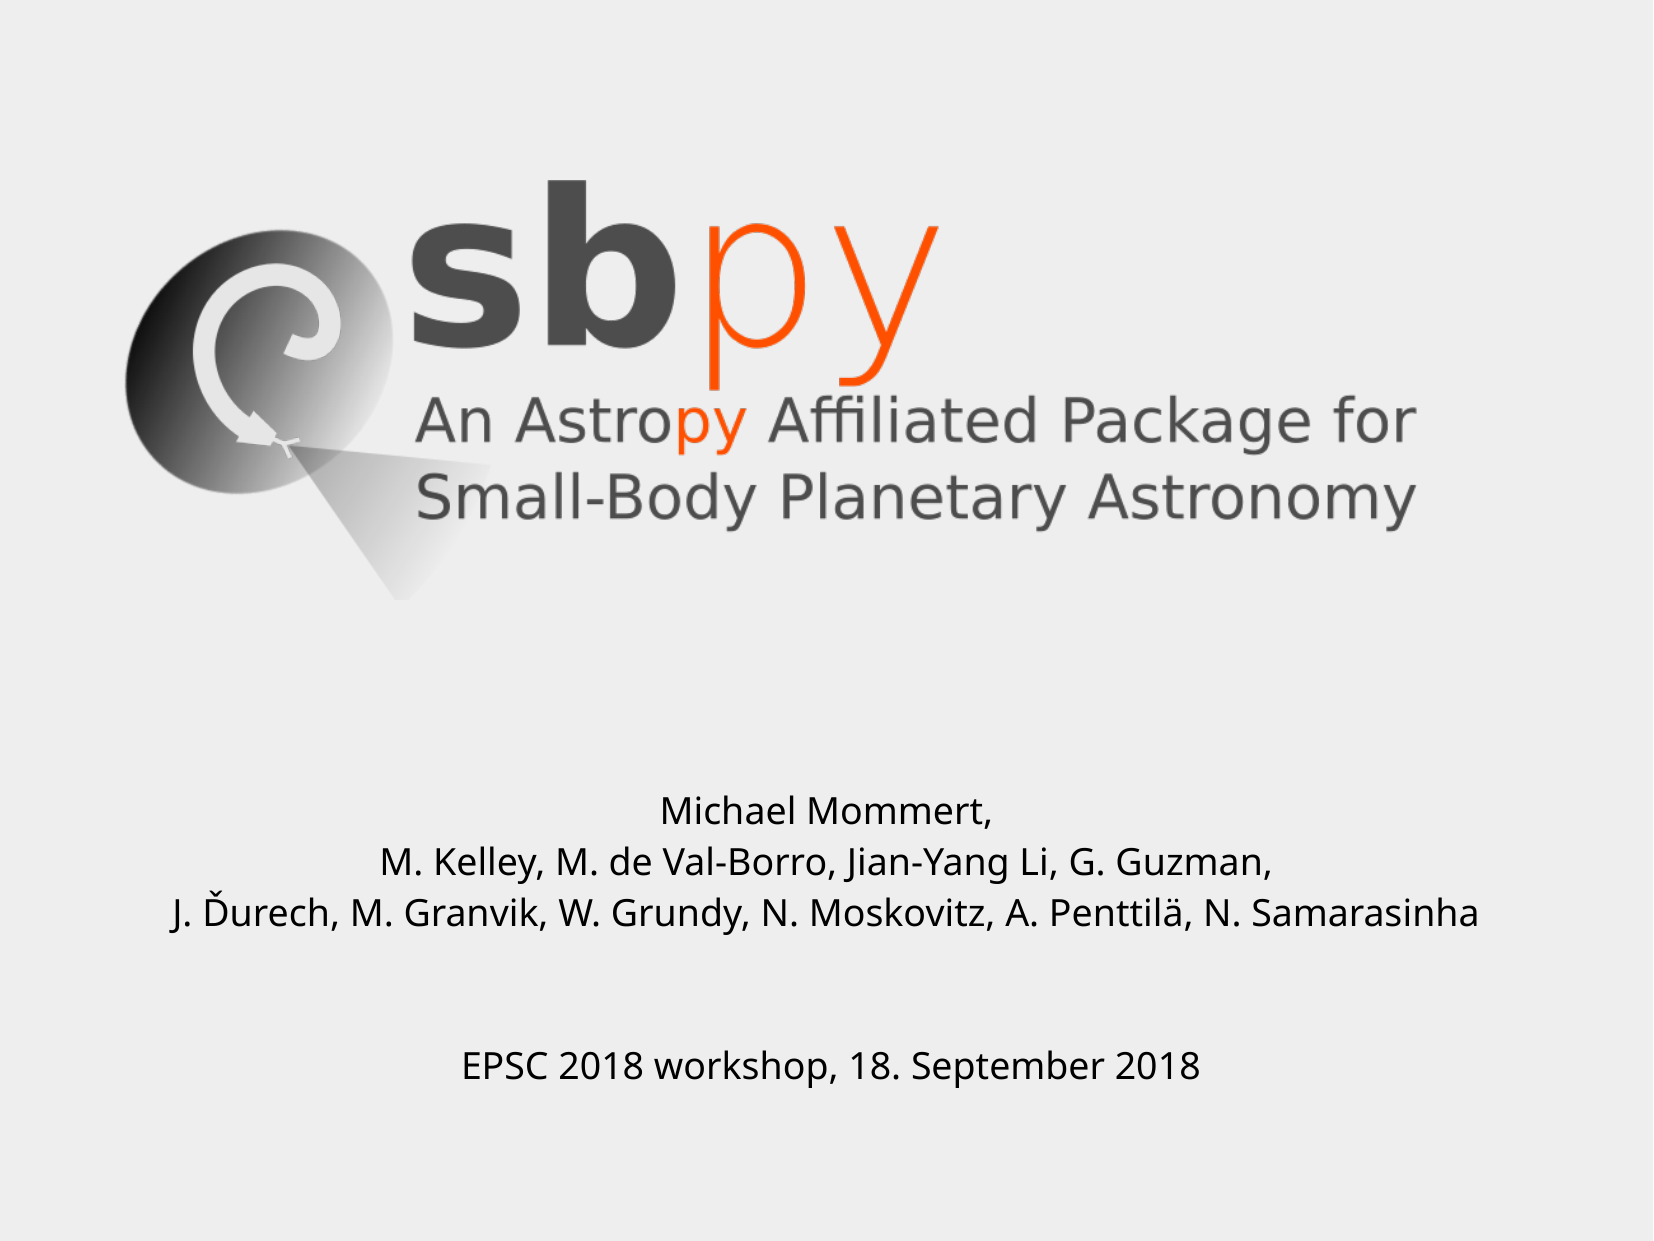

# Michael Mommert,
M. Kelley, M. de Val-Borro, Jian-Yang Li, G. Guzman,
J. Ďurech, M. Granvik, W. Grundy, N. Moskovitz, A. Penttilä, N. Samarasinha
 EPSC 2018 workshop, 18. September 2018